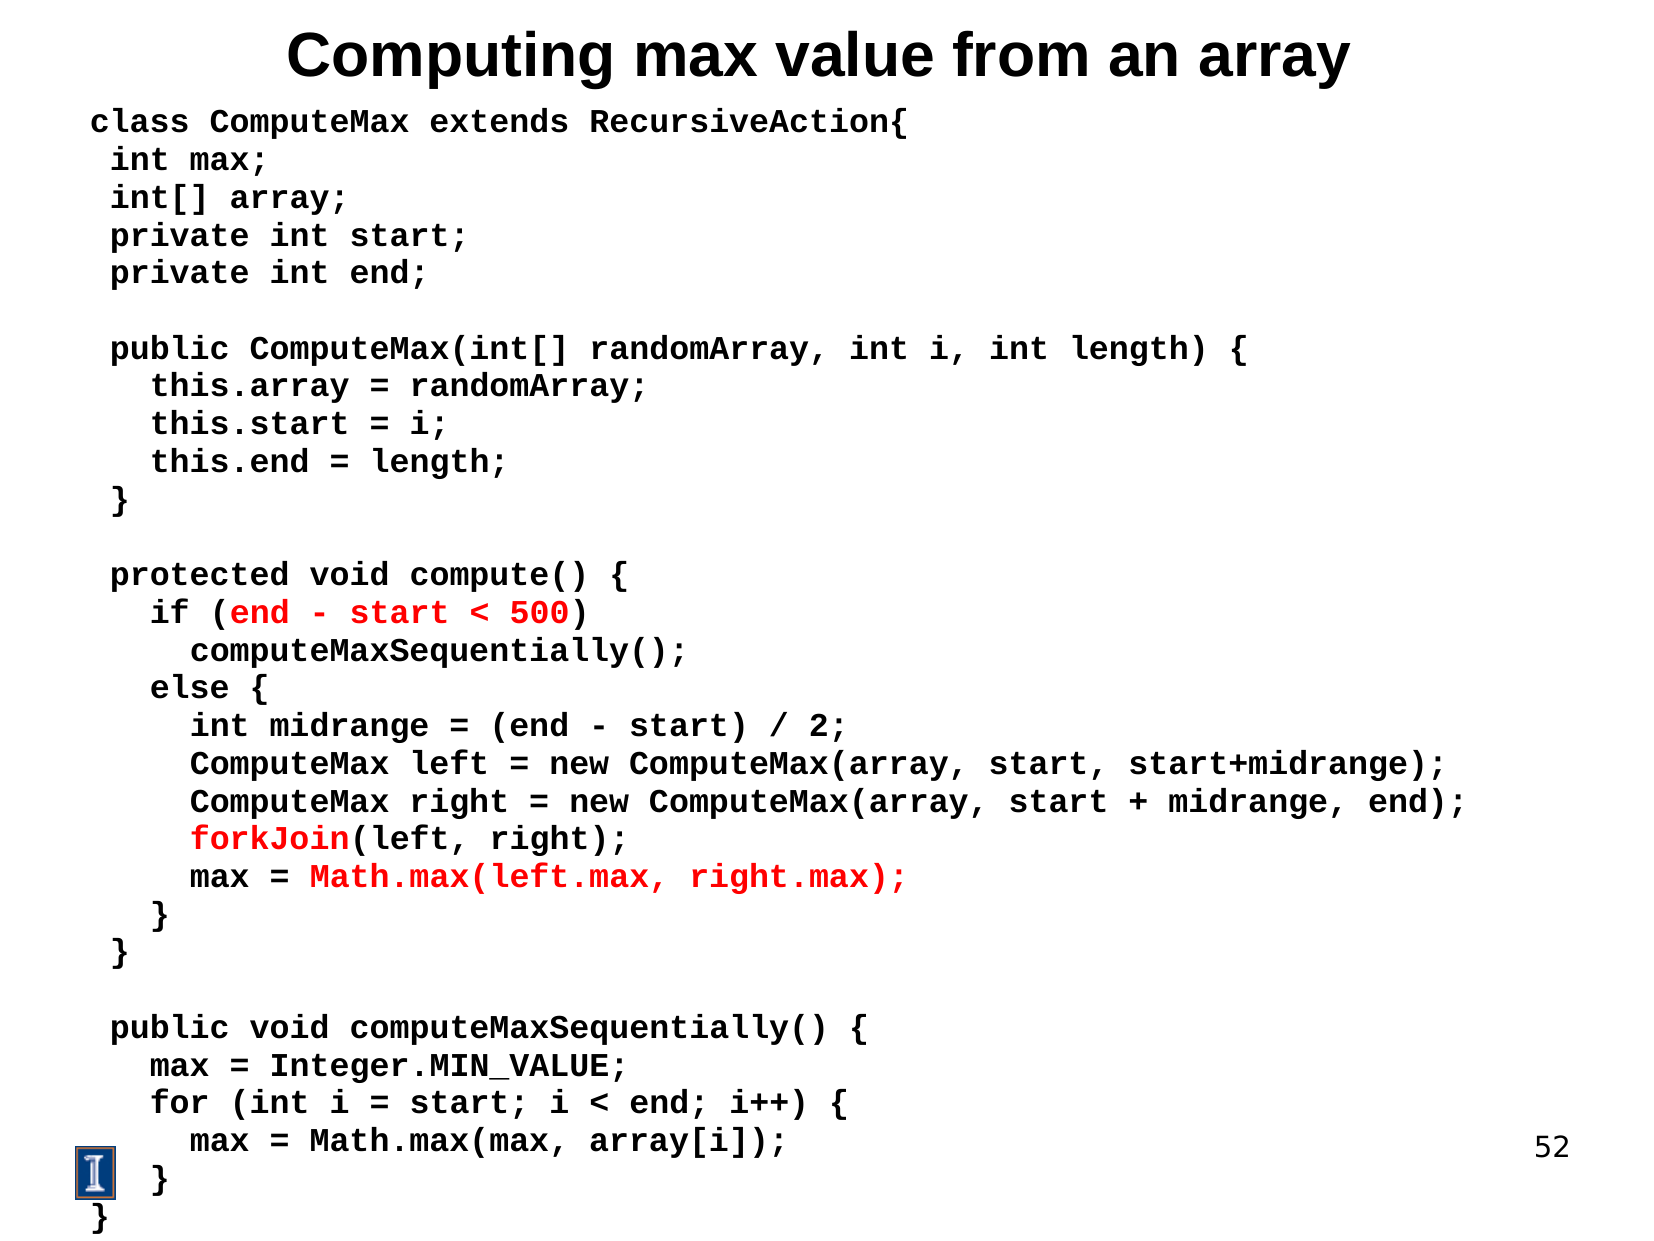

# Computing max value from an array
class ComputeMax extends RecursiveAction{
 int max;
 int[] array;
 private int start;
 private int end;
 public ComputeMax(int[] randomArray, int i, int length) {
 this.array = randomArray;
 this.start = i;
 this.end = length;
 }
 protected void compute() {
 if (end - start < 500)
 computeMaxSequentially();
 else {
 int midrange = (end - start) / 2;
 ComputeMax left = new ComputeMax(array, start, start+midrange);
 ComputeMax right = new ComputeMax(array, start + midrange, end);
 forkJoin(left, right);
 max = Math.max(left.max, right.max);
 }
 }
 public void computeMaxSequentially() {
 max = Integer.MIN_VALUE;
 for (int i = start; i < end; i++) {
 max = Math.max(max, array[i]);
 }
}
52